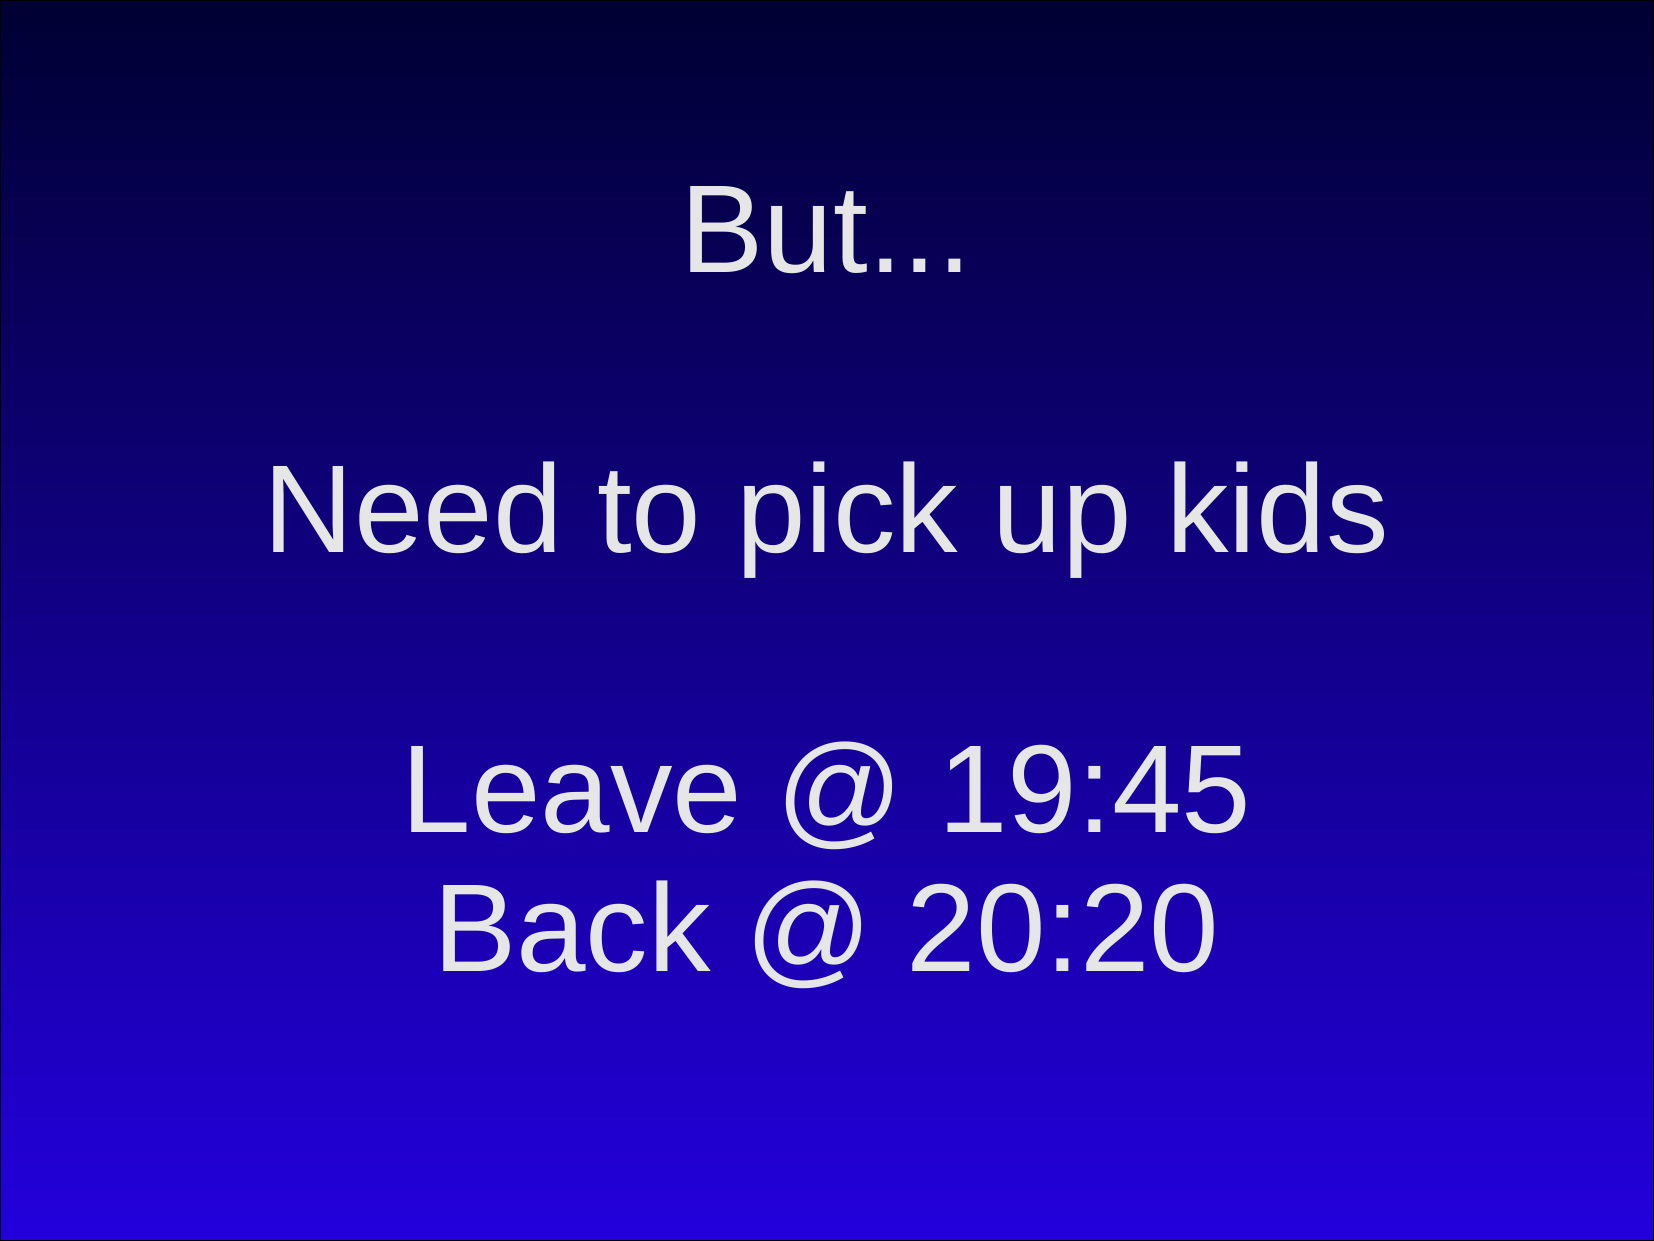

# But...
Need to pick up kids
Leave @ 19:45
Back @ 20:20